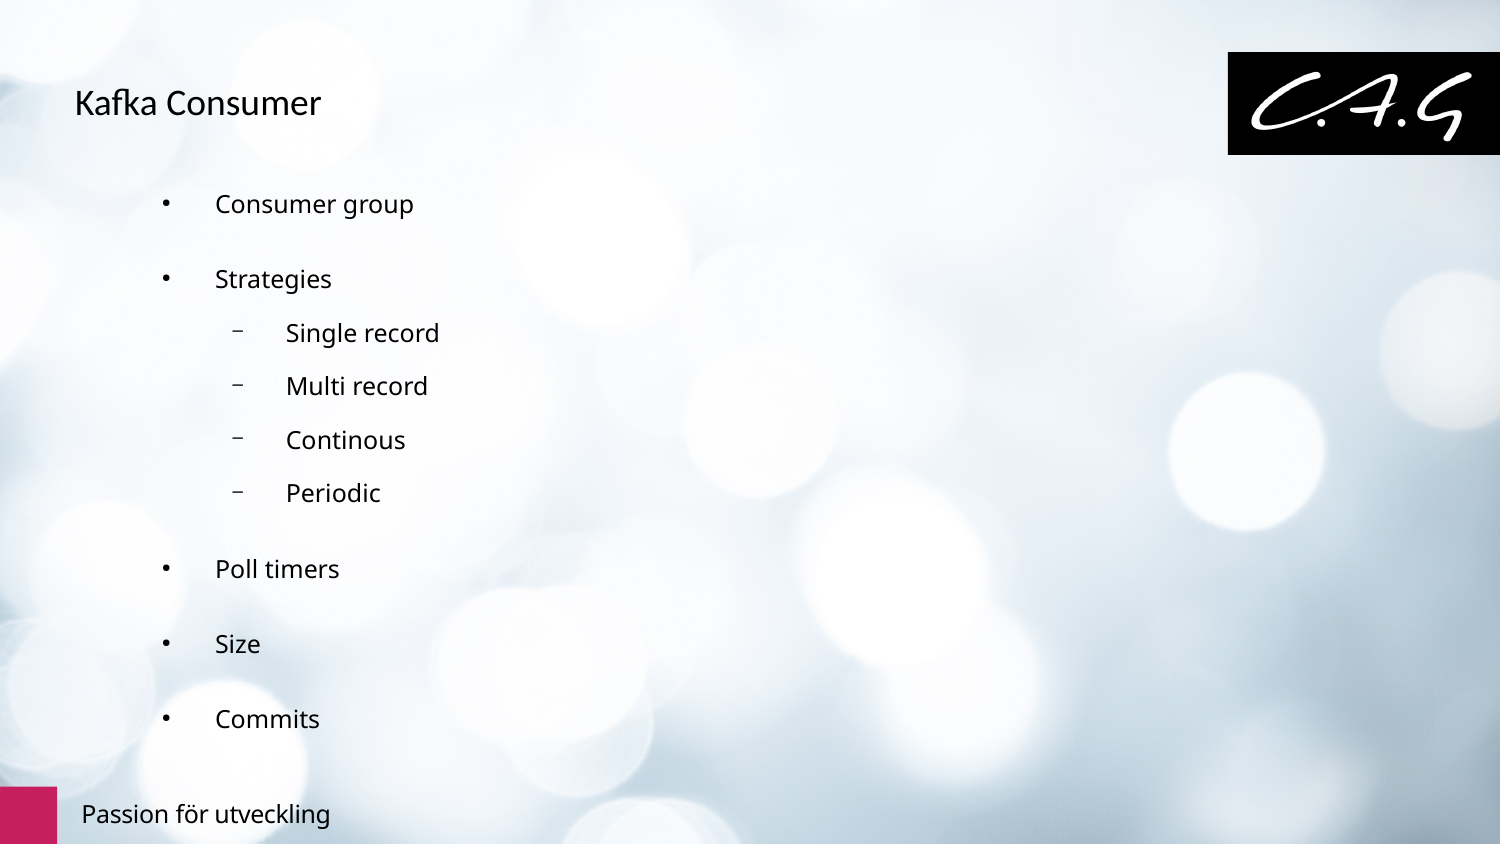

# Kafka Consumer
Consumer group
Strategies
Single record
Multi record
Continous
Periodic
Poll timers
Size
Commits